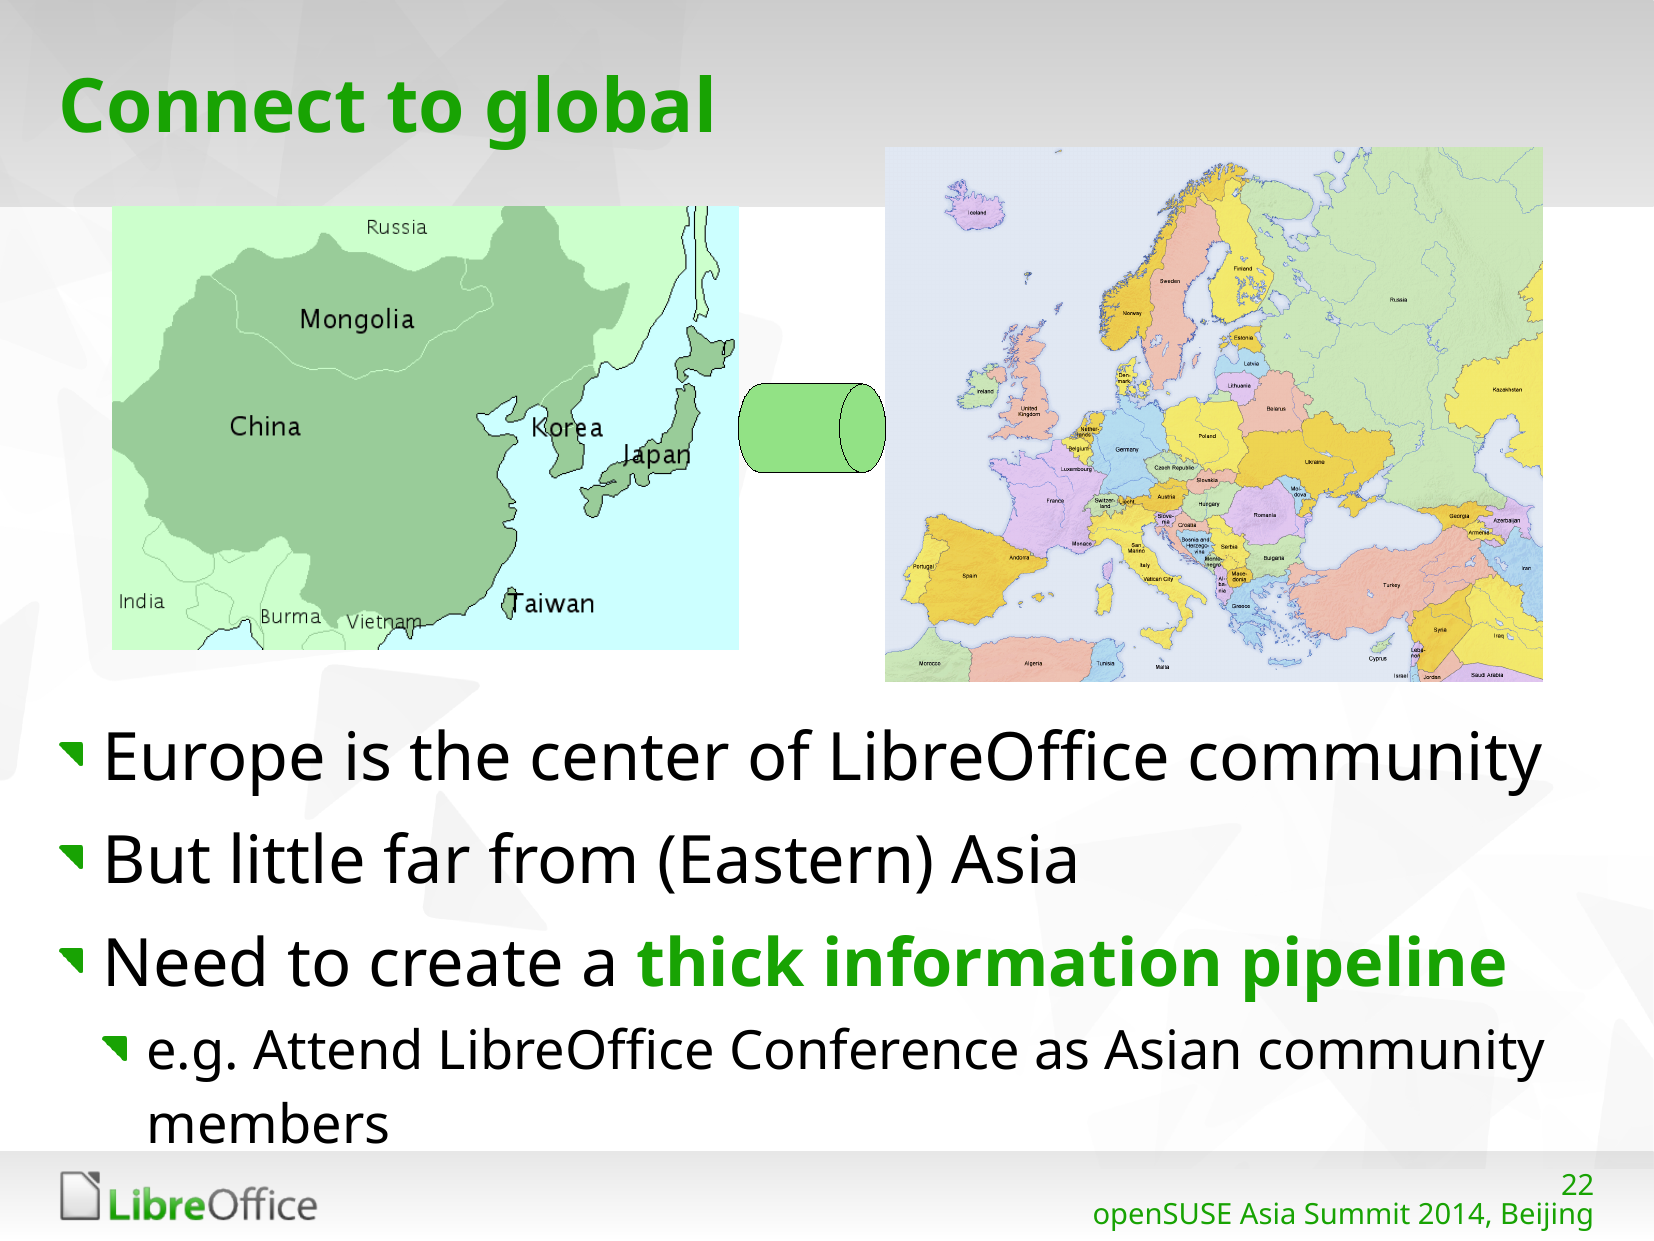

# Connect to global
Europe is the center of LibreOffice community
But little far from (Eastern) Asia
Need to create a thick information pipeline
e.g. Attend LibreOffice Conference as Asian community members
22
openSUSE Asia Summit 2014, Beijing